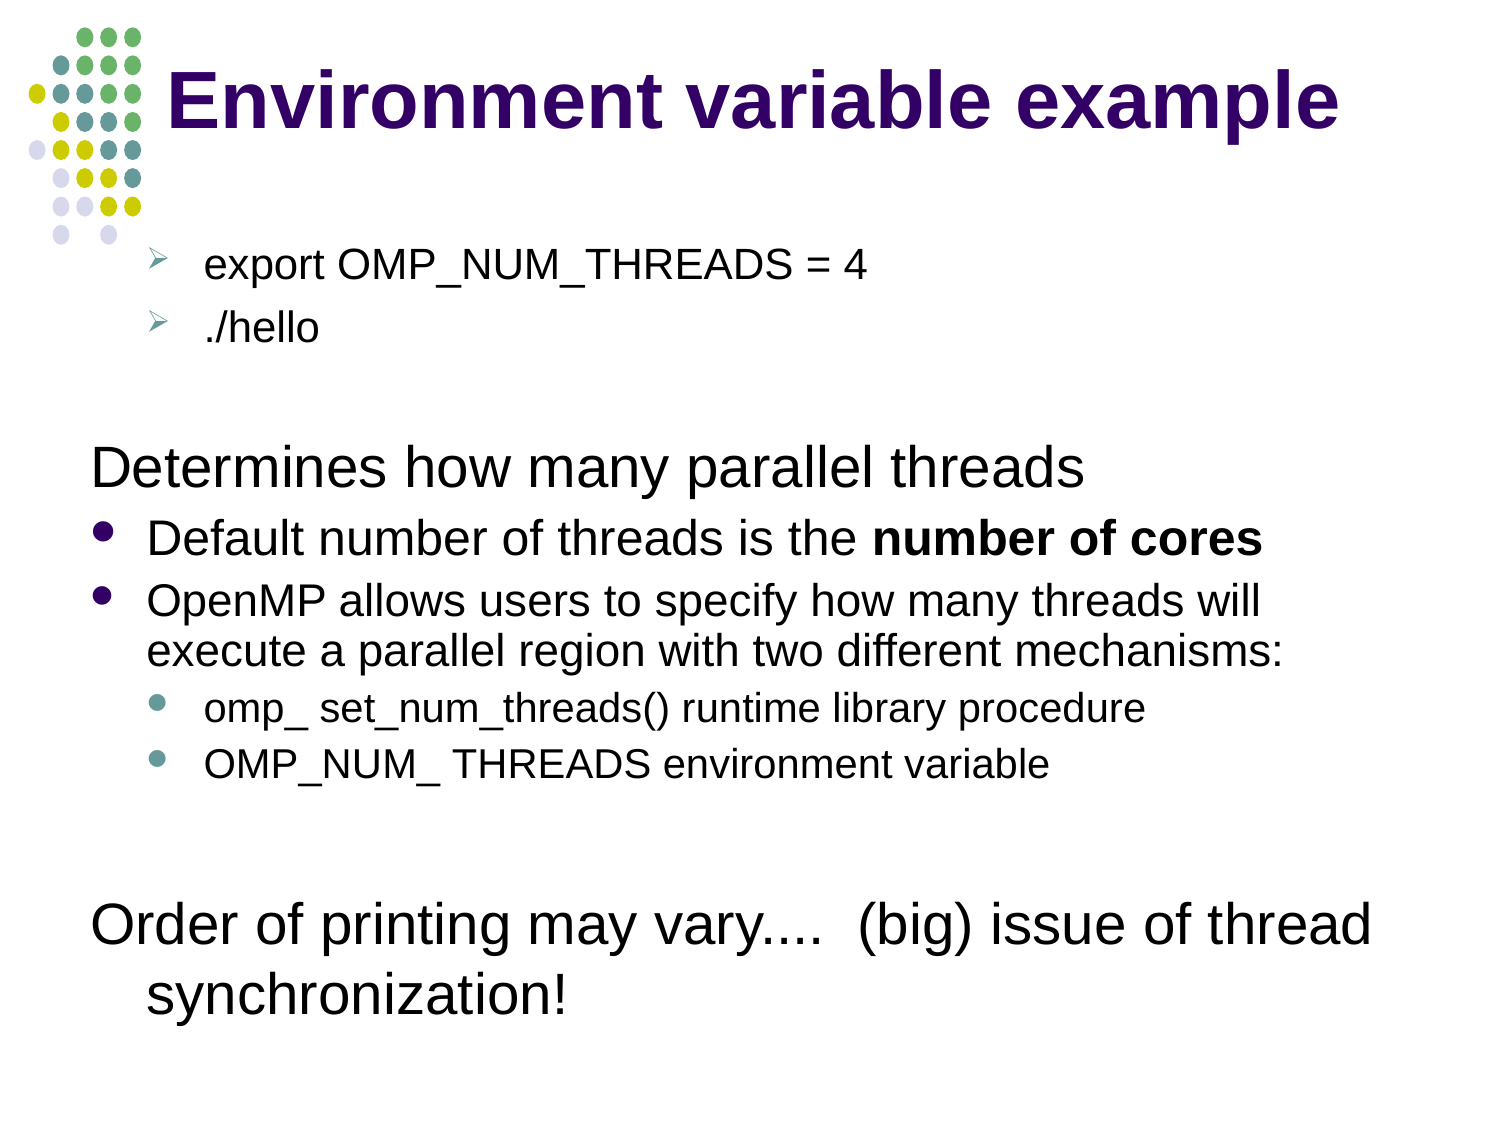

# Environment variable example
export OMP_NUM_THREADS = 4
./hello
Determines how many parallel threads
Default number of threads is the number of cores
OpenMP allows users to specify how many threads will execute a parallel region with two different mechanisms:
omp_ set_num_threads() runtime library procedure
OMP_NUM_ THREADS environment variable
Order of printing may vary.... (big) issue of thread synchronization!